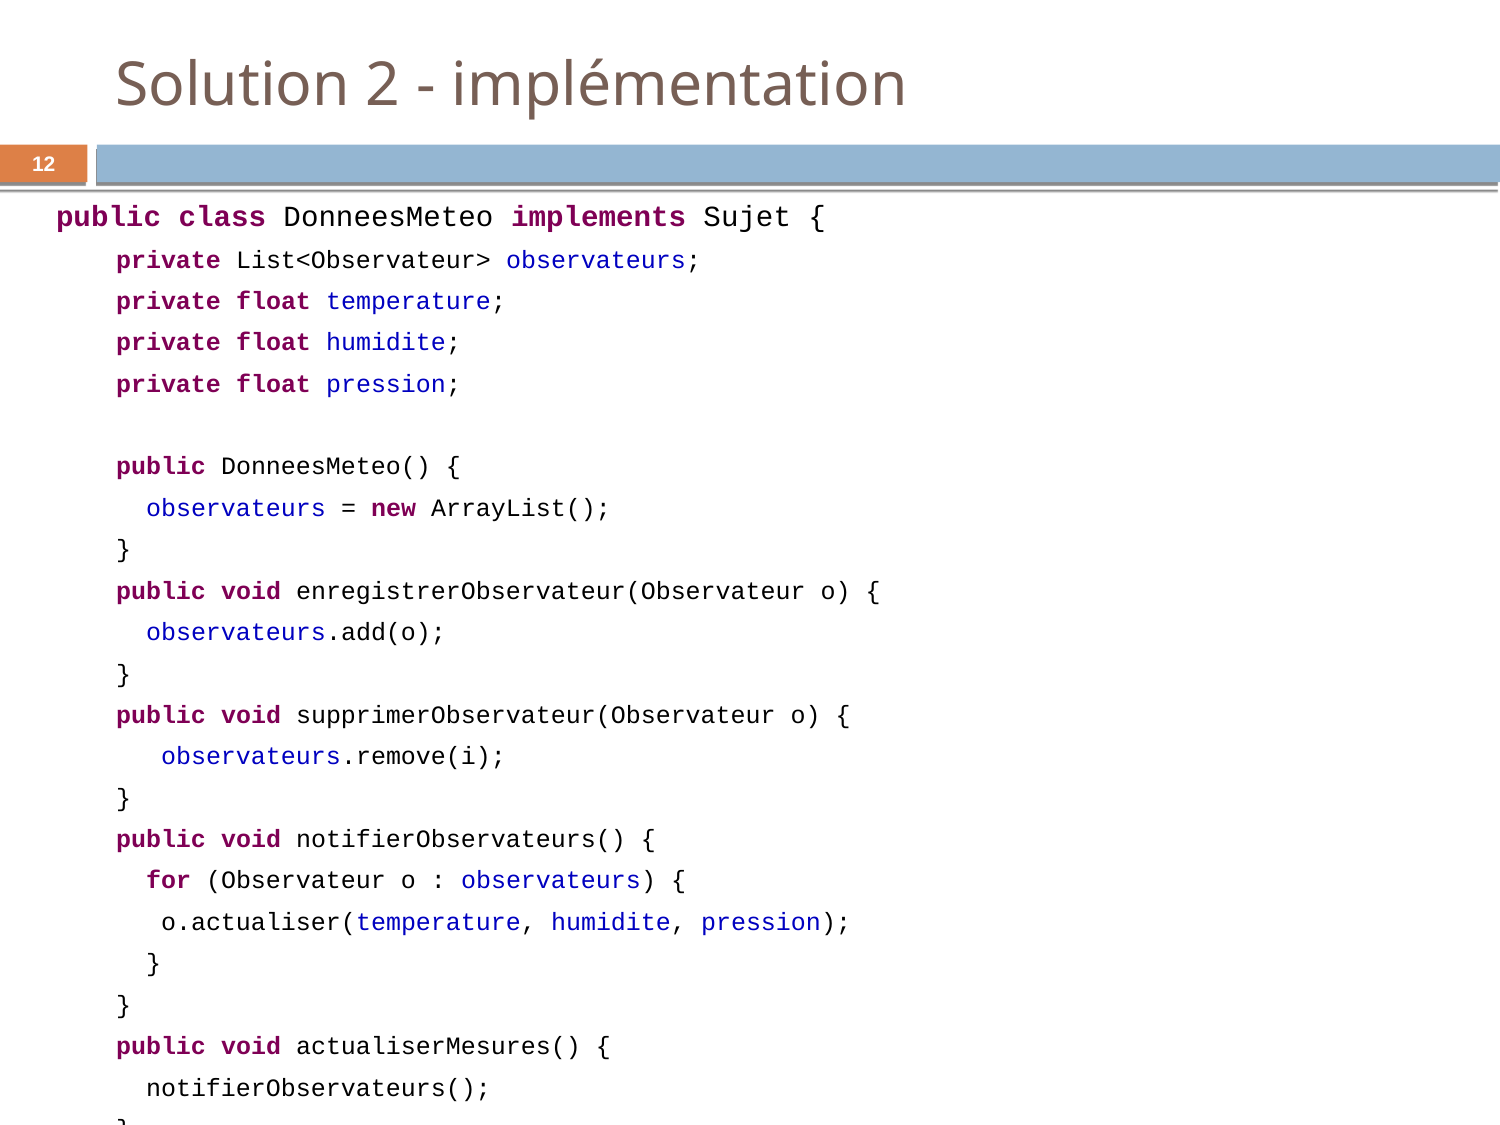

# Solution 2 - implémentation
public class DonneesMeteo implements Sujet {
private List<Observateur> observateurs;
private float temperature;
private float humidite;
private float pression;
public DonneesMeteo() {
 observateurs = new ArrayList();
}
public void enregistrerObservateur(Observateur o) {
 observateurs.add(o);
}
public void supprimerObservateur(Observateur o) {
	observateurs.remove(i);
}
public void notifierObservateurs() {
 for (Observateur o : observateurs) {
	o.actualiser(temperature, humidite, pression);
 }
}
public void actualiserMesures() {
 notifierObservateurs();
}
…